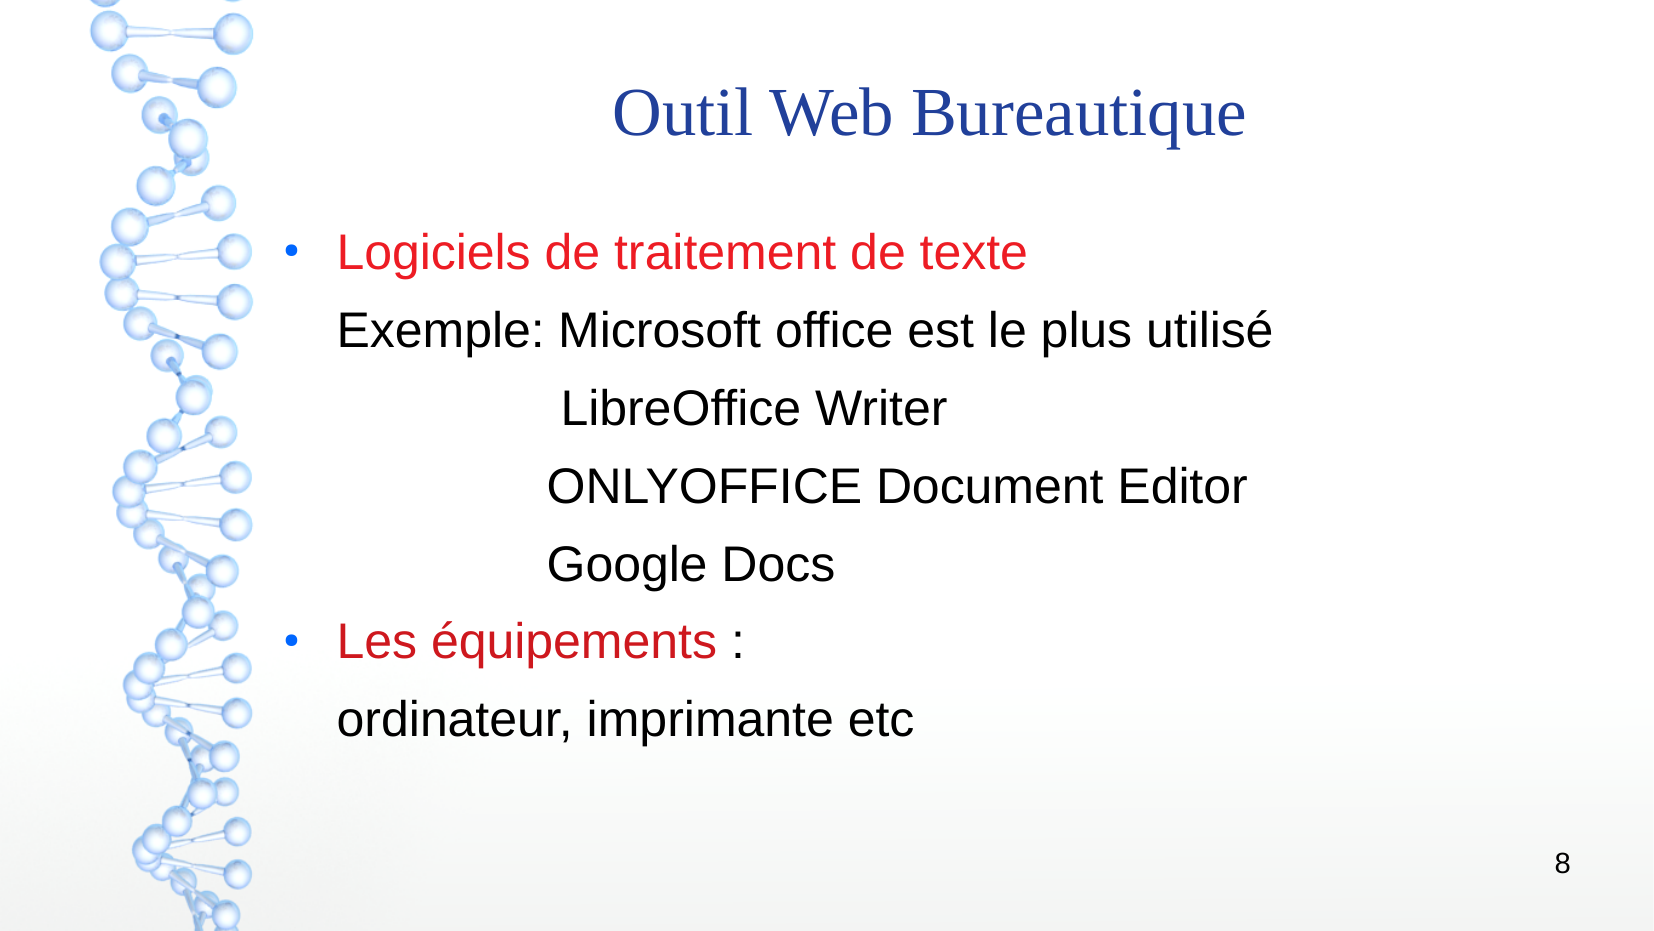

# Outil Web Bureautique
Logiciels de traitement de texte
Exemple:	Microsoft office est le plus utilisé
 LibreOffice Writer
 ONLYOFFICE Document Editor
 Google Docs
Les équipements :
ordinateur, imprimante etc
8